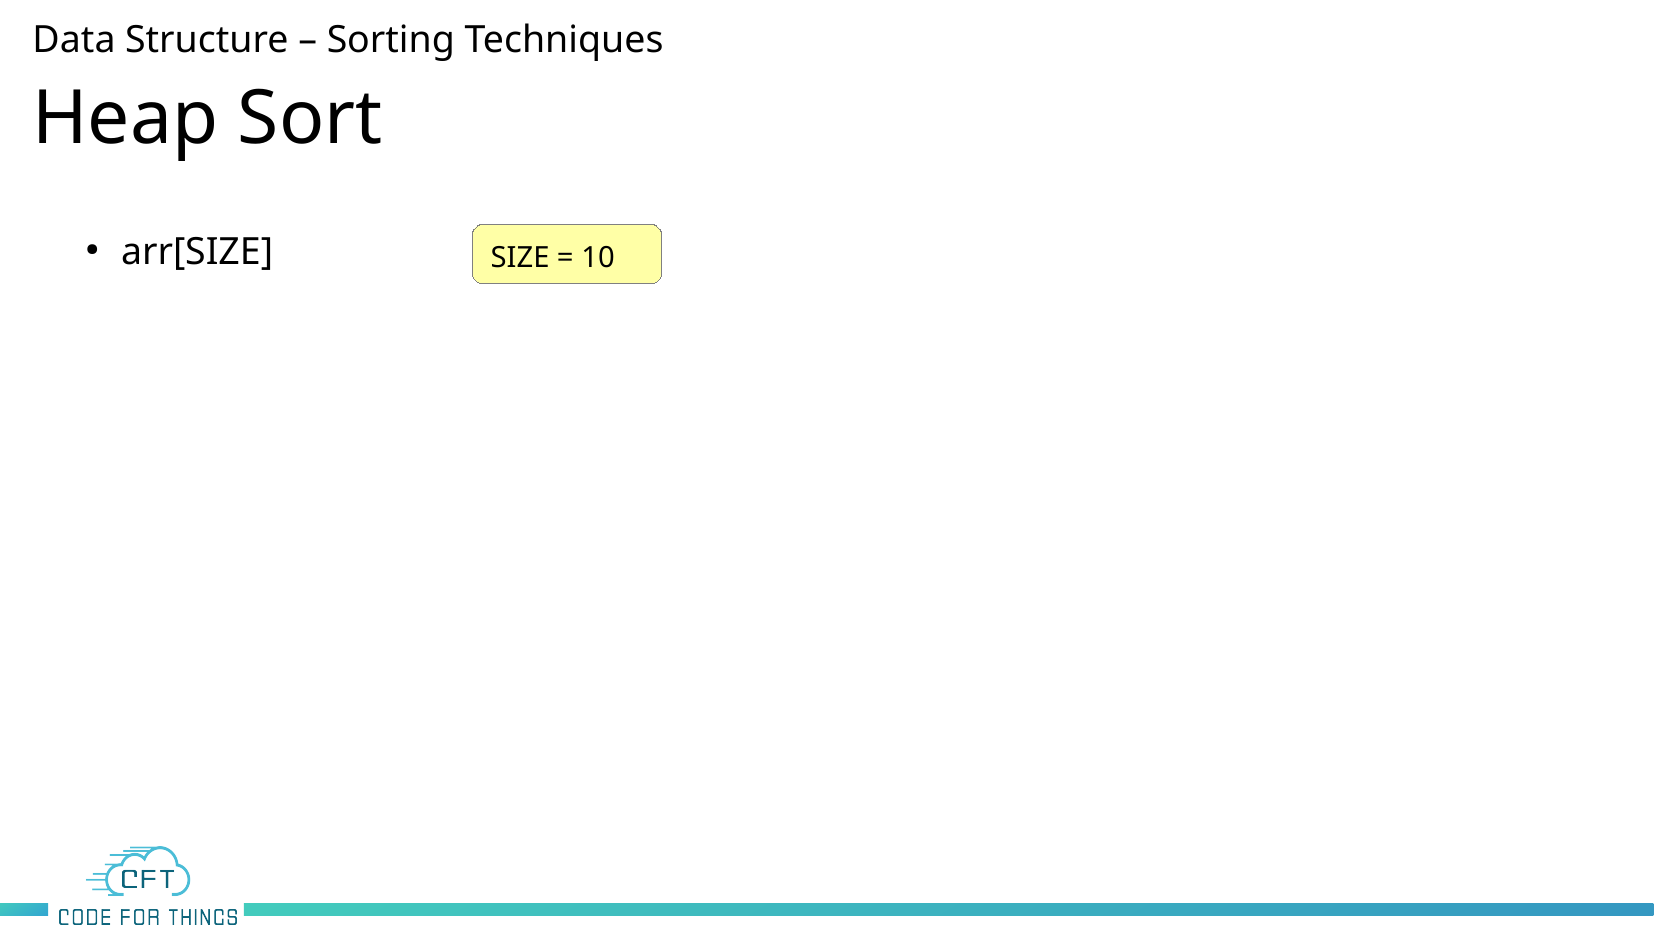

# Data Structure – Sorting Techniques Heap Sort
arr[SIZE]
SIZE = 10